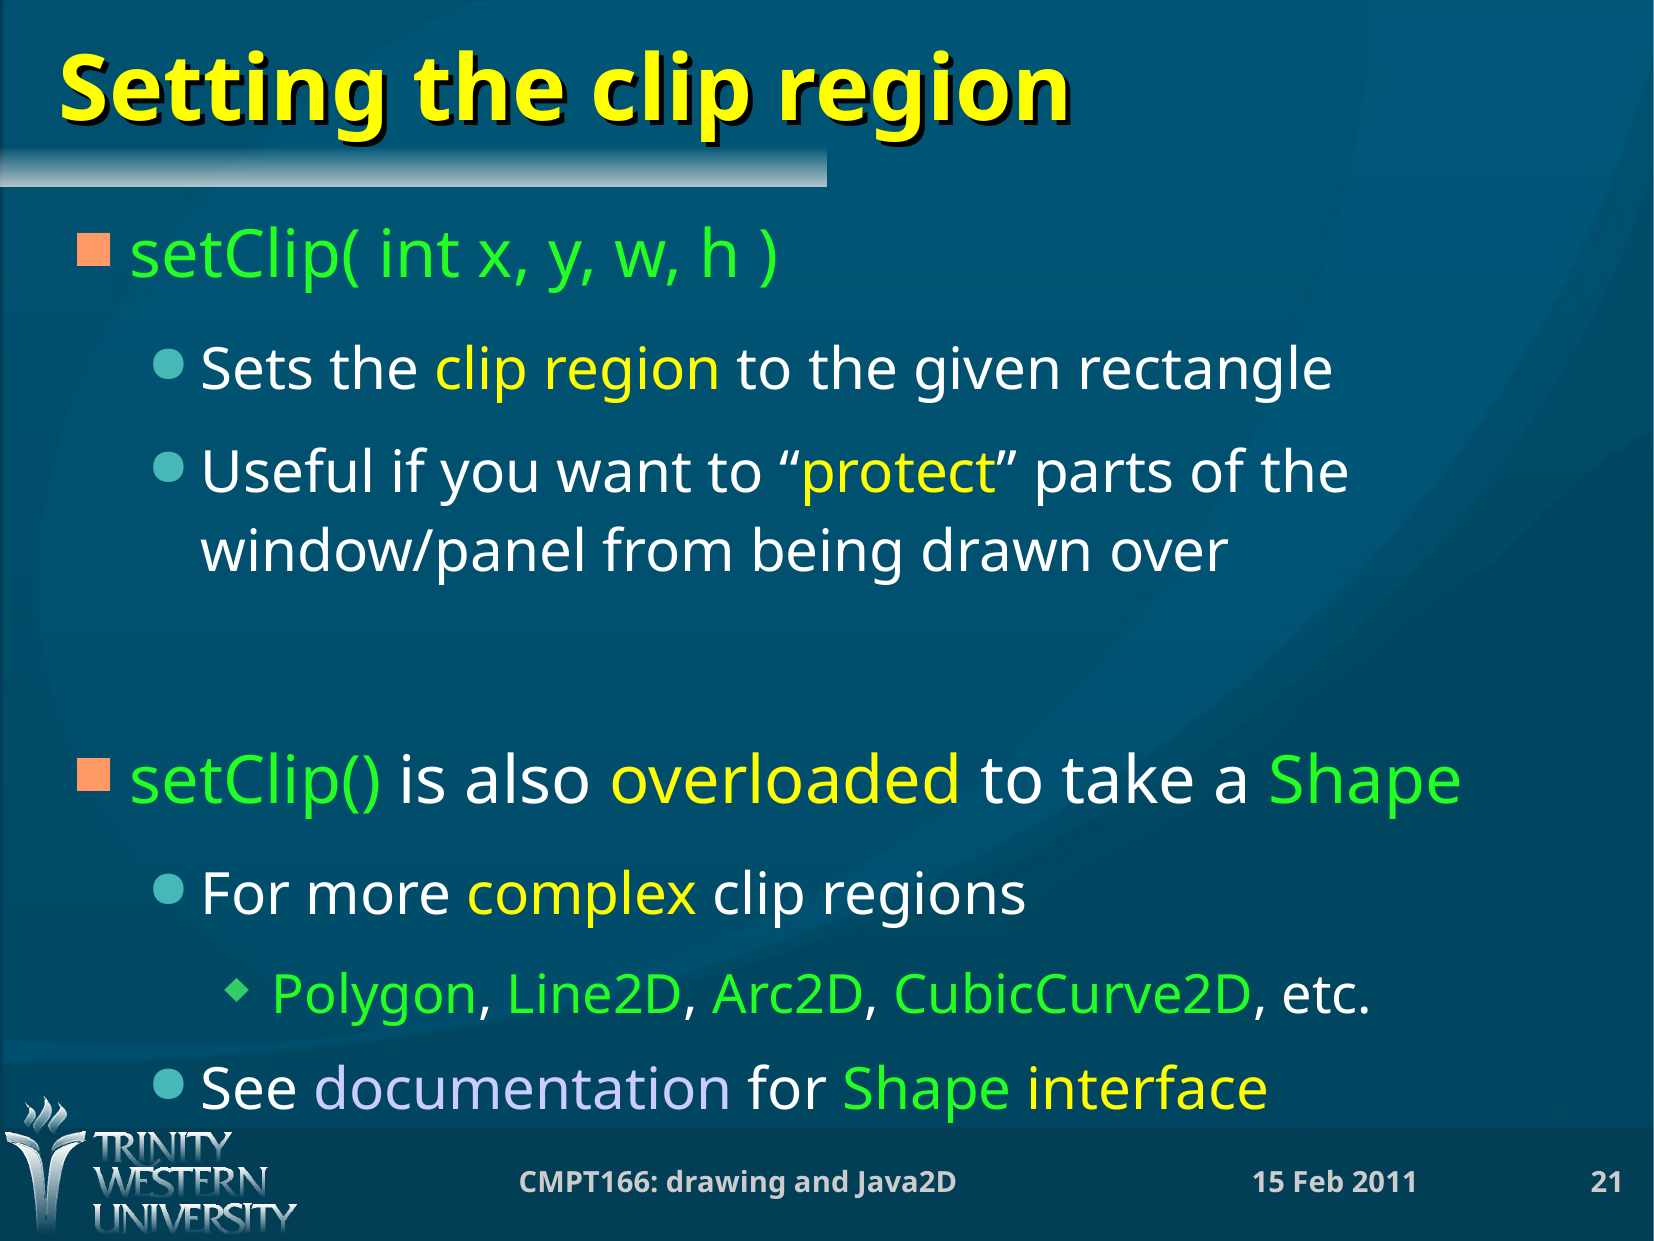

# Setting the clip region
setClip( int x, y, w, h )
Sets the clip region to the given rectangle
Useful if you want to “protect” parts of the window/panel from being drawn over
setClip() is also overloaded to take a Shape
For more complex clip regions
Polygon, Line2D, Arc2D, CubicCurve2D, etc.
See documentation for Shape interface
CMPT166: drawing and Java2D
15 Feb 2011
21